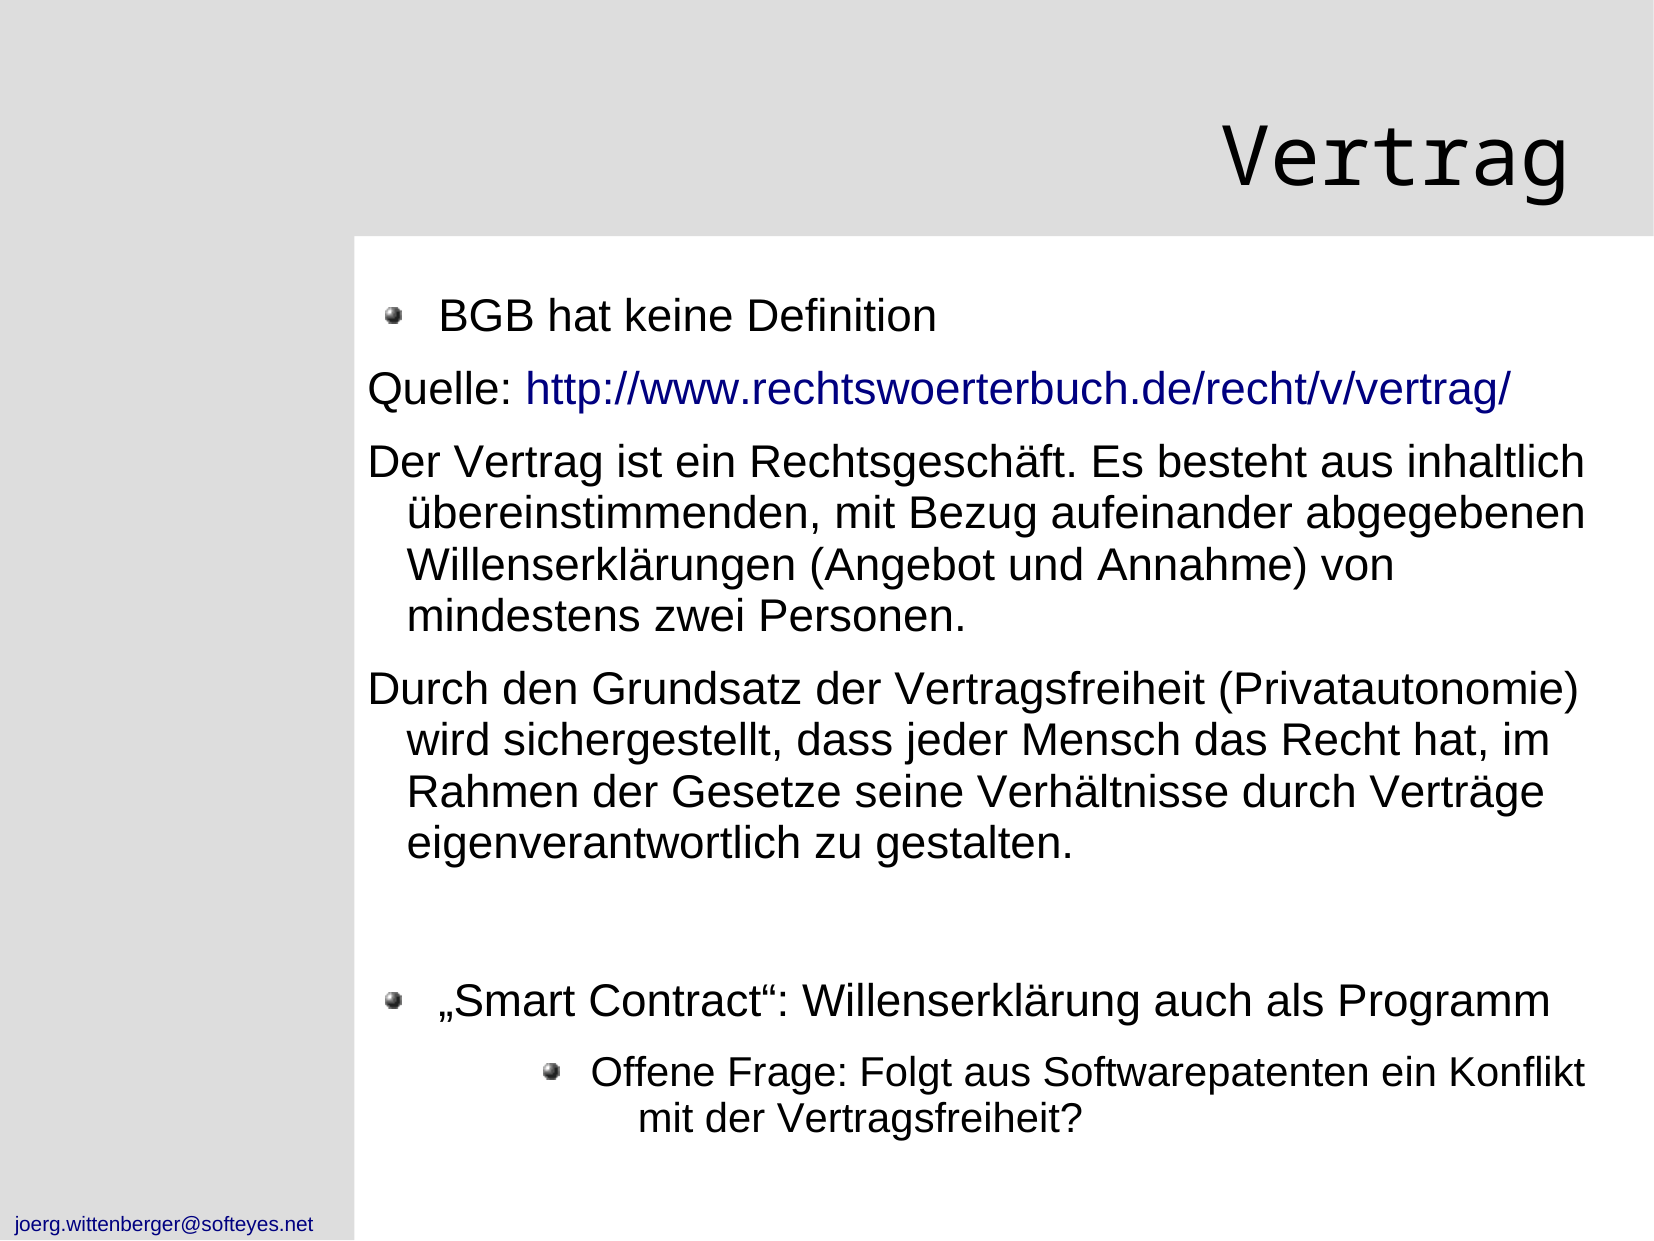

# Vertrag
BGB hat keine Definition
Quelle: http://www.rechtswoerterbuch.de/recht/v/vertrag/
Der Vertrag ist ein Rechtsgeschäft. Es besteht aus inhaltlich übereinstimmenden, mit Bezug aufeinander abgegebenen Willenserklärungen (Angebot und Annahme) von mindestens zwei Personen.
Durch den Grundsatz der Vertragsfreiheit (Privatautonomie) wird sichergestellt, dass jeder Mensch das Recht hat, im Rahmen der Gesetze seine Verhältnisse durch Verträge eigenverantwortlich zu gestalten.
„Smart Contract“: Willenserklärung auch als Programm
Offene Frage: Folgt aus Softwarepatenten ein Konflikt mit der Vertragsfreiheit?